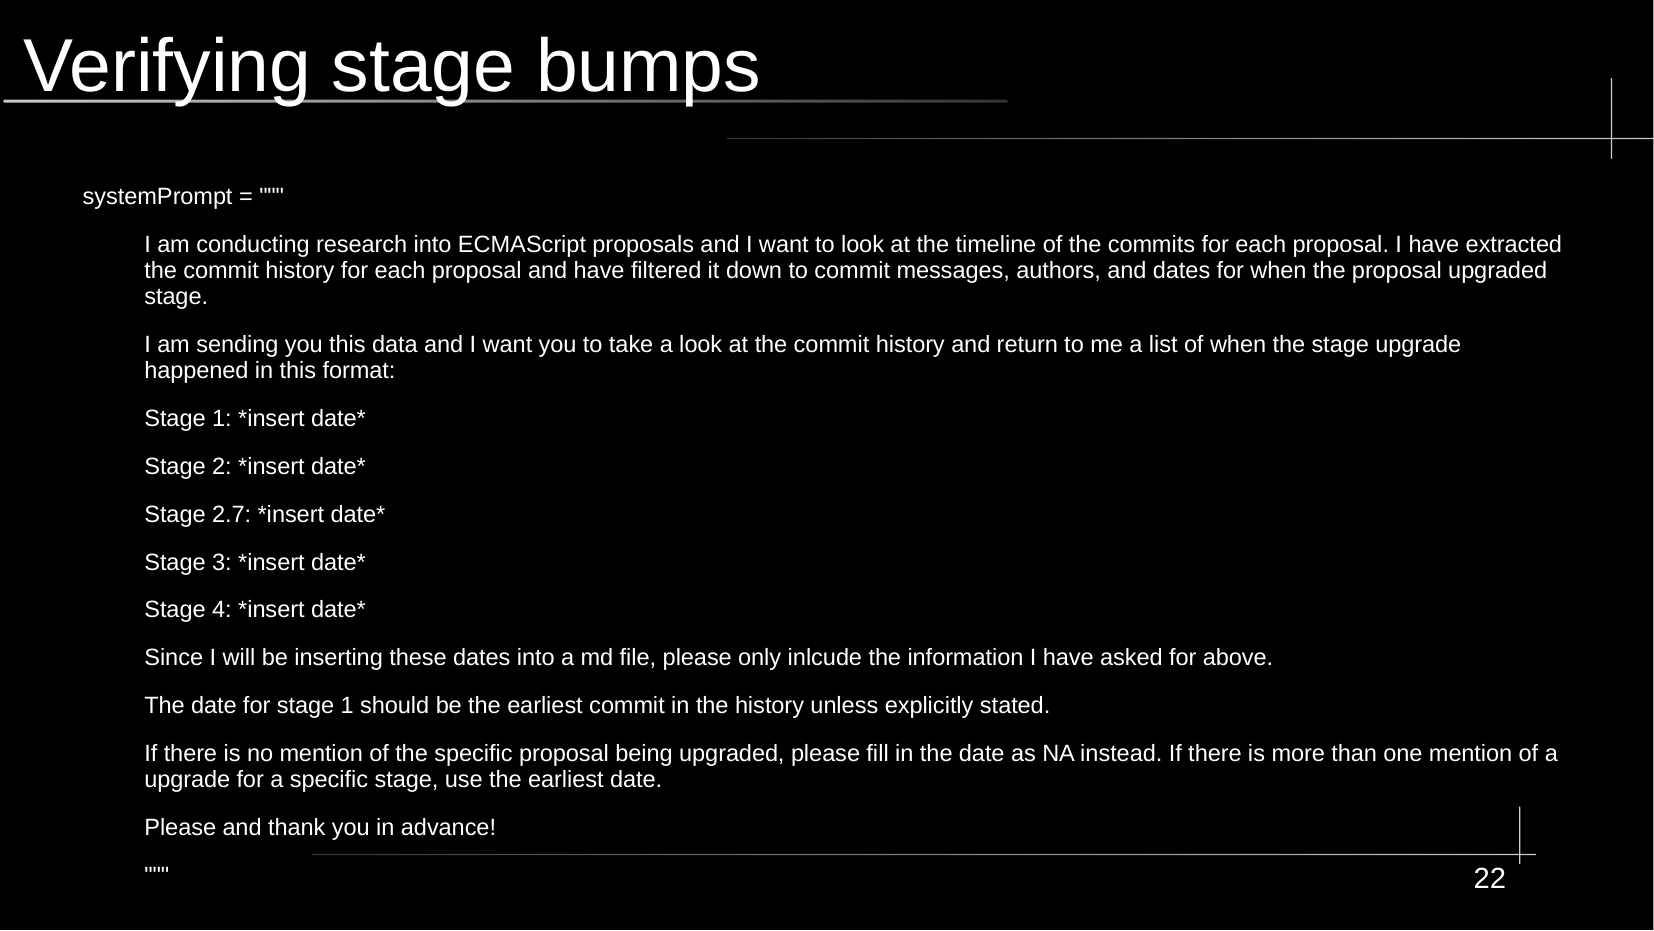

# Verifying stage bumps
systemPrompt = """
I am conducting research into ECMAScript proposals and I want to look at the timeline of the commits for each proposal. I have extracted the commit history for each proposal and have filtered it down to commit messages, authors, and dates for when the proposal upgraded stage.
I am sending you this data and I want you to take a look at the commit history and return to me a list of when the stage upgrade happened in this format:
Stage 1: *insert date*
Stage 2: *insert date*
Stage 2.7: *insert date*
Stage 3: *insert date*
Stage 4: *insert date*
Since I will be inserting these dates into a md file, please only inlcude the information I have asked for above.
The date for stage 1 should be the earliest commit in the history unless explicitly stated.
If there is no mention of the specific proposal being upgraded, please fill in the date as NA instead. If there is more than one mention of a upgrade for a specific stage, use the earliest date.
Please and thank you in advance!
"""
22